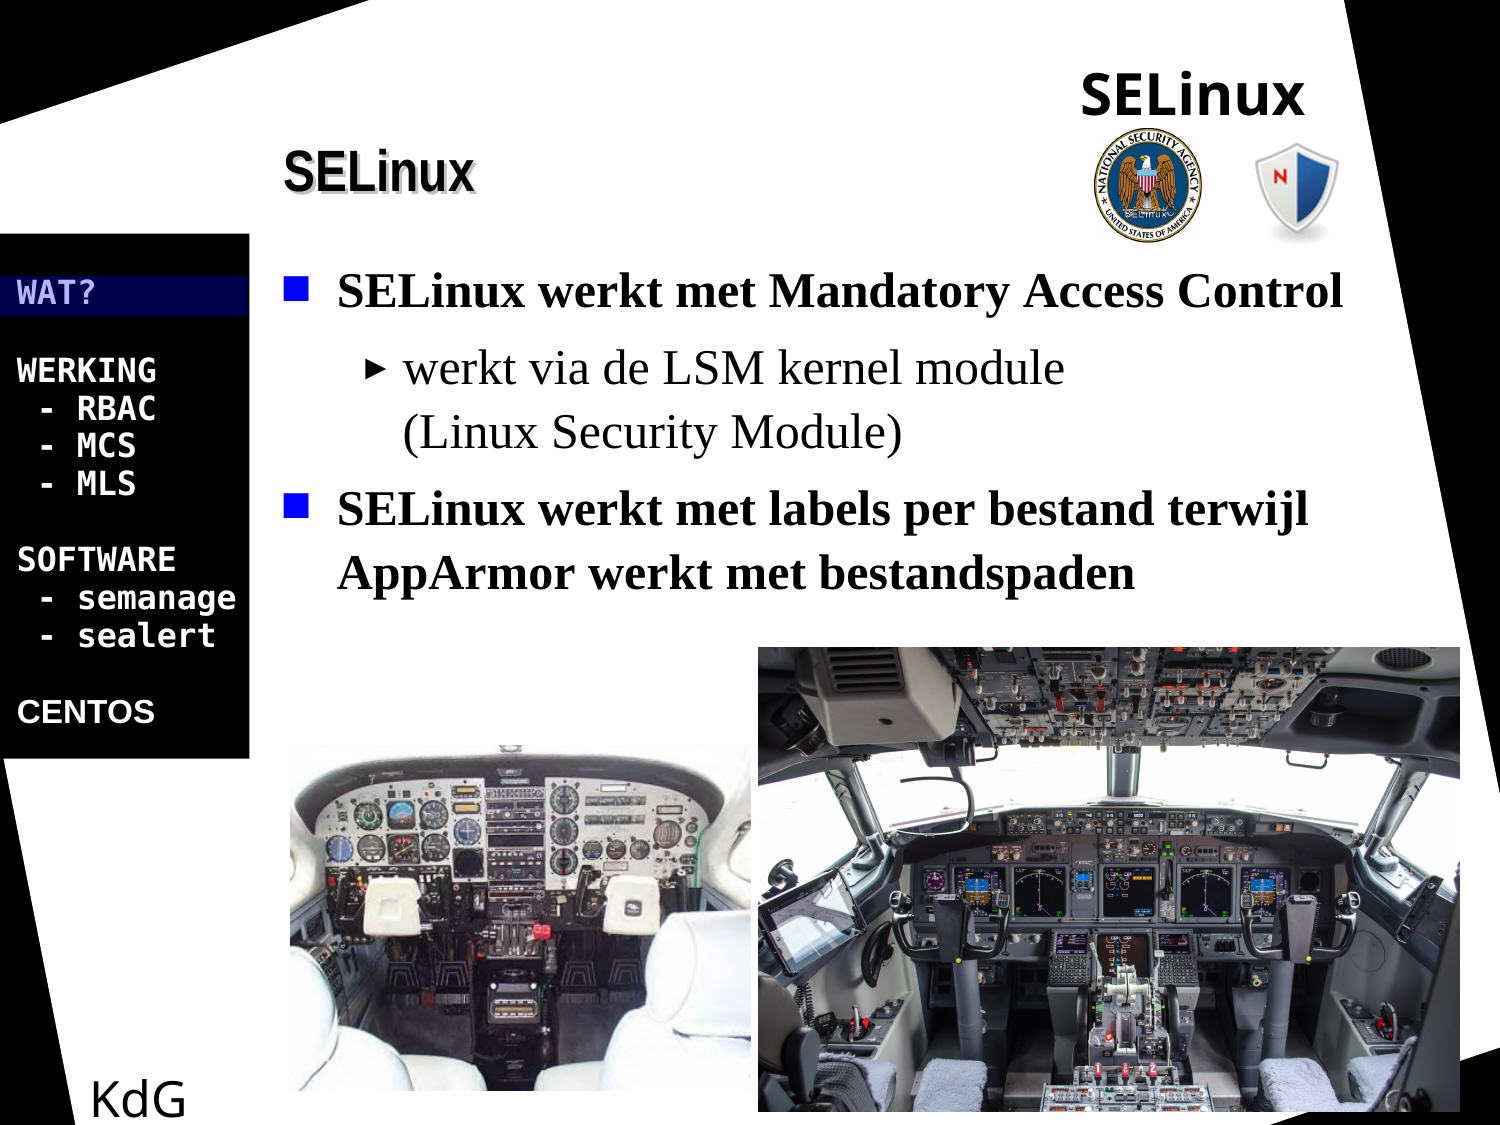

# SELinux
SELinux werkt met Mandatory Access Control
werkt via de LSM kernel module
(Linux Security Module)
SELinux werkt met labels per bestand terwijl AppArmor werkt met bestandspaden